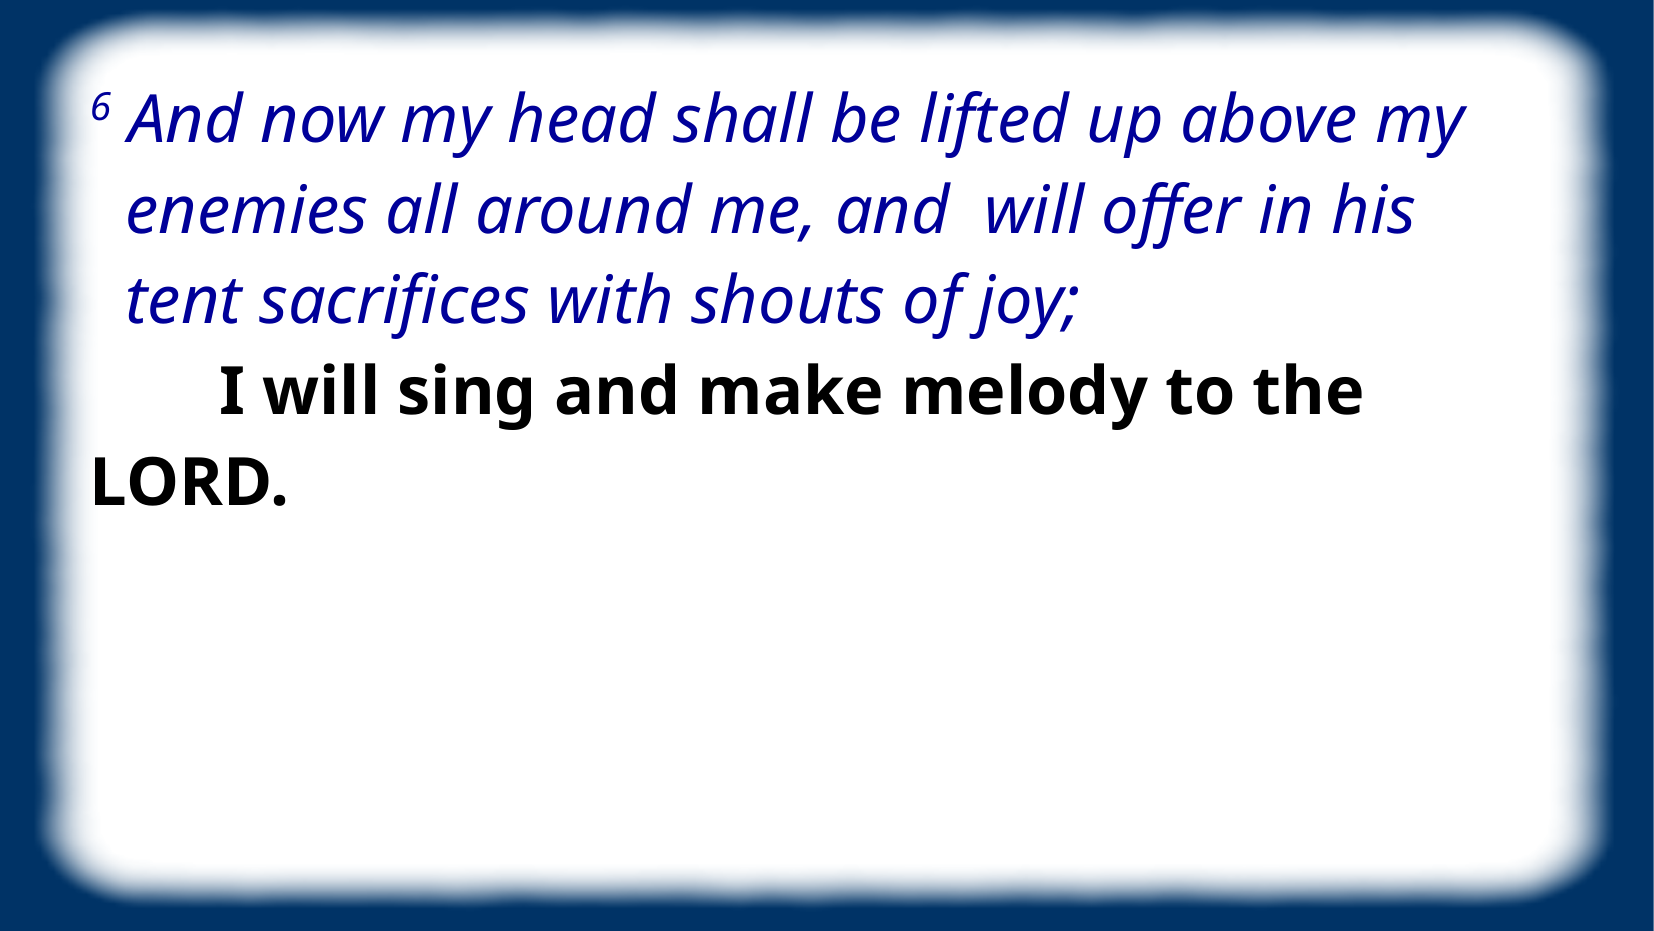

6 And now my head shall be lifted up above my
 enemies all around me, and will offer in his
 tent sacrifices with shouts of joy;
 I will sing and make melody to the LORD.